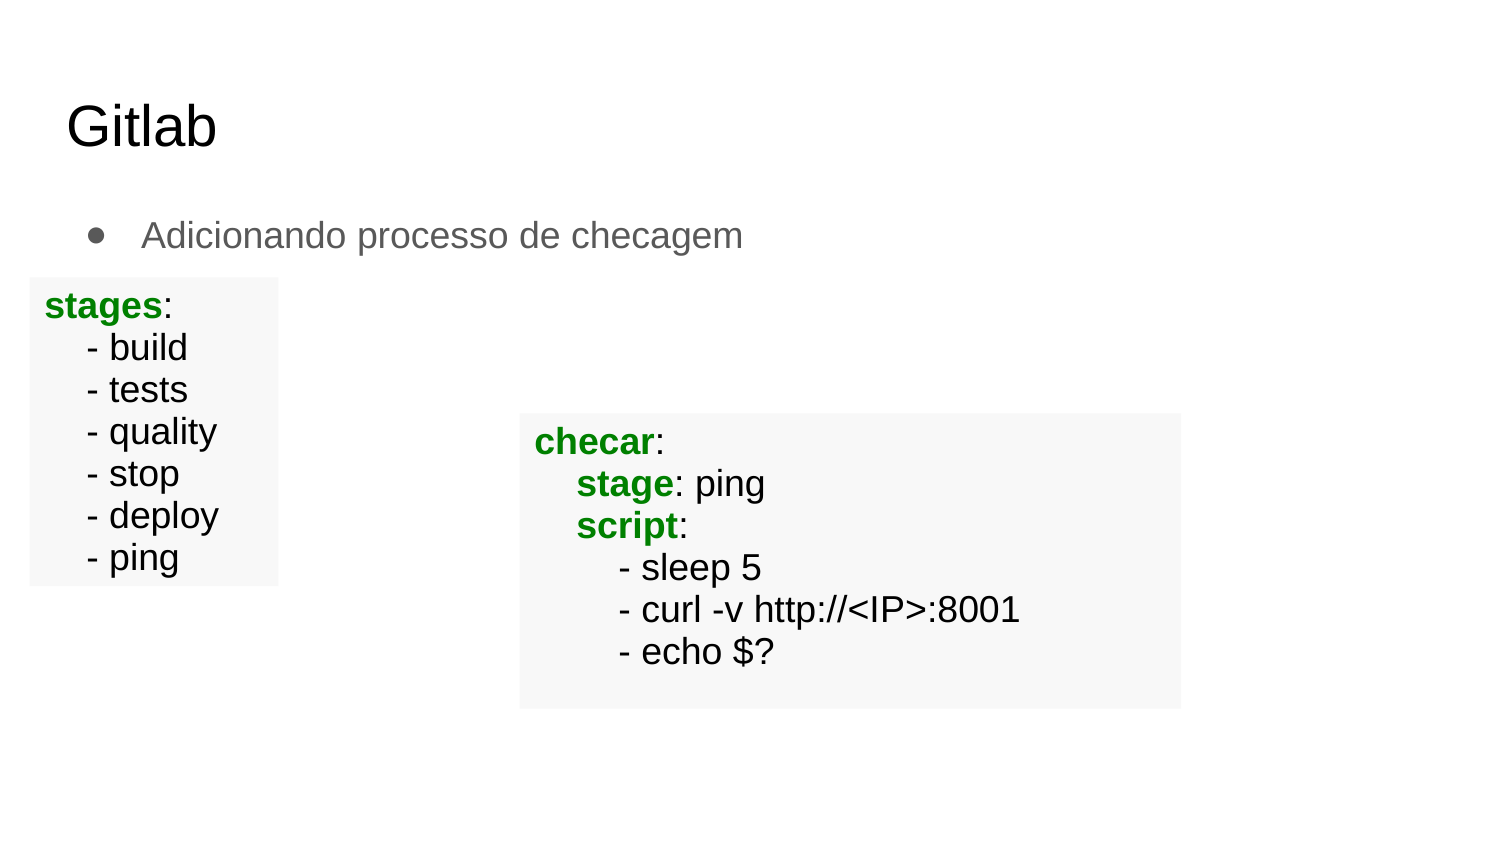

# Gitlab
Adicionando processo de checagem
stages:
 - build
 - tests
 - quality
 - stop
 - deploy
 - ping
checar:
 stage: ping
 script:
 - sleep 5
 - curl -v http://<IP>:8001
 - echo $?